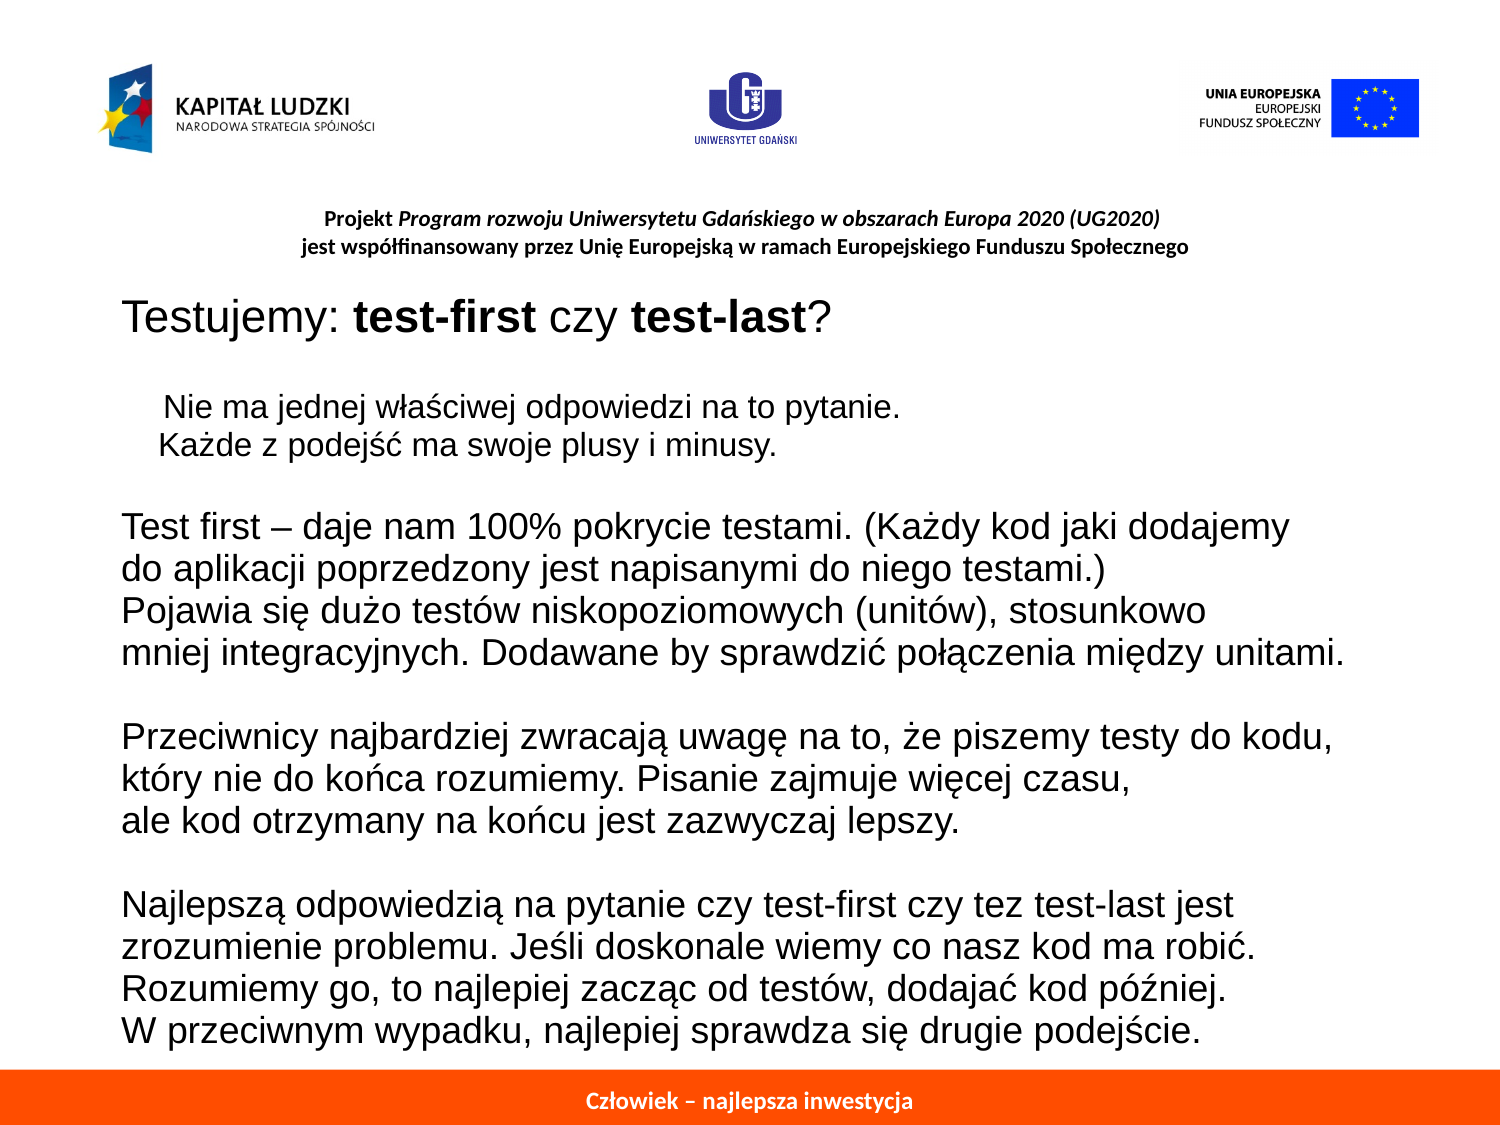

Projekt Program rozwoju Uniwersytetu Gdańskiego w obszarach Europa 2020 (UG2020)
jest współfinansowany przez Unię Europejską w ramach Europejskiego Funduszu Społecznego
Testujemy: test-first czy test-last?
 Nie ma jednej właściwej odpowiedzi na to pytanie.
 Każde z podejść ma swoje plusy i minusy.
Test first – daje nam 100% pokrycie testami. (Każdy kod jaki dodajemy
do aplikacji poprzedzony jest napisanymi do niego testami.)
Pojawia się dużo testów niskopoziomowych (unitów), stosunkowo
mniej integracyjnych. Dodawane by sprawdzić połączenia między unitami.
Przeciwnicy najbardziej zwracają uwagę na to, że piszemy testy do kodu,
który nie do końca rozumiemy. Pisanie zajmuje więcej czasu,
ale kod otrzymany na końcu jest zazwyczaj lepszy.
Najlepszą odpowiedzią na pytanie czy test-first czy tez test-last jest
zrozumienie problemu. Jeśli doskonale wiemy co nasz kod ma robić.
Rozumiemy go, to najlepiej zacząc od testów, dodajać kod później.
W przeciwnym wypadku, najlepiej sprawdza się drugie podejście.
Człowiek – najlepsza inwestycja